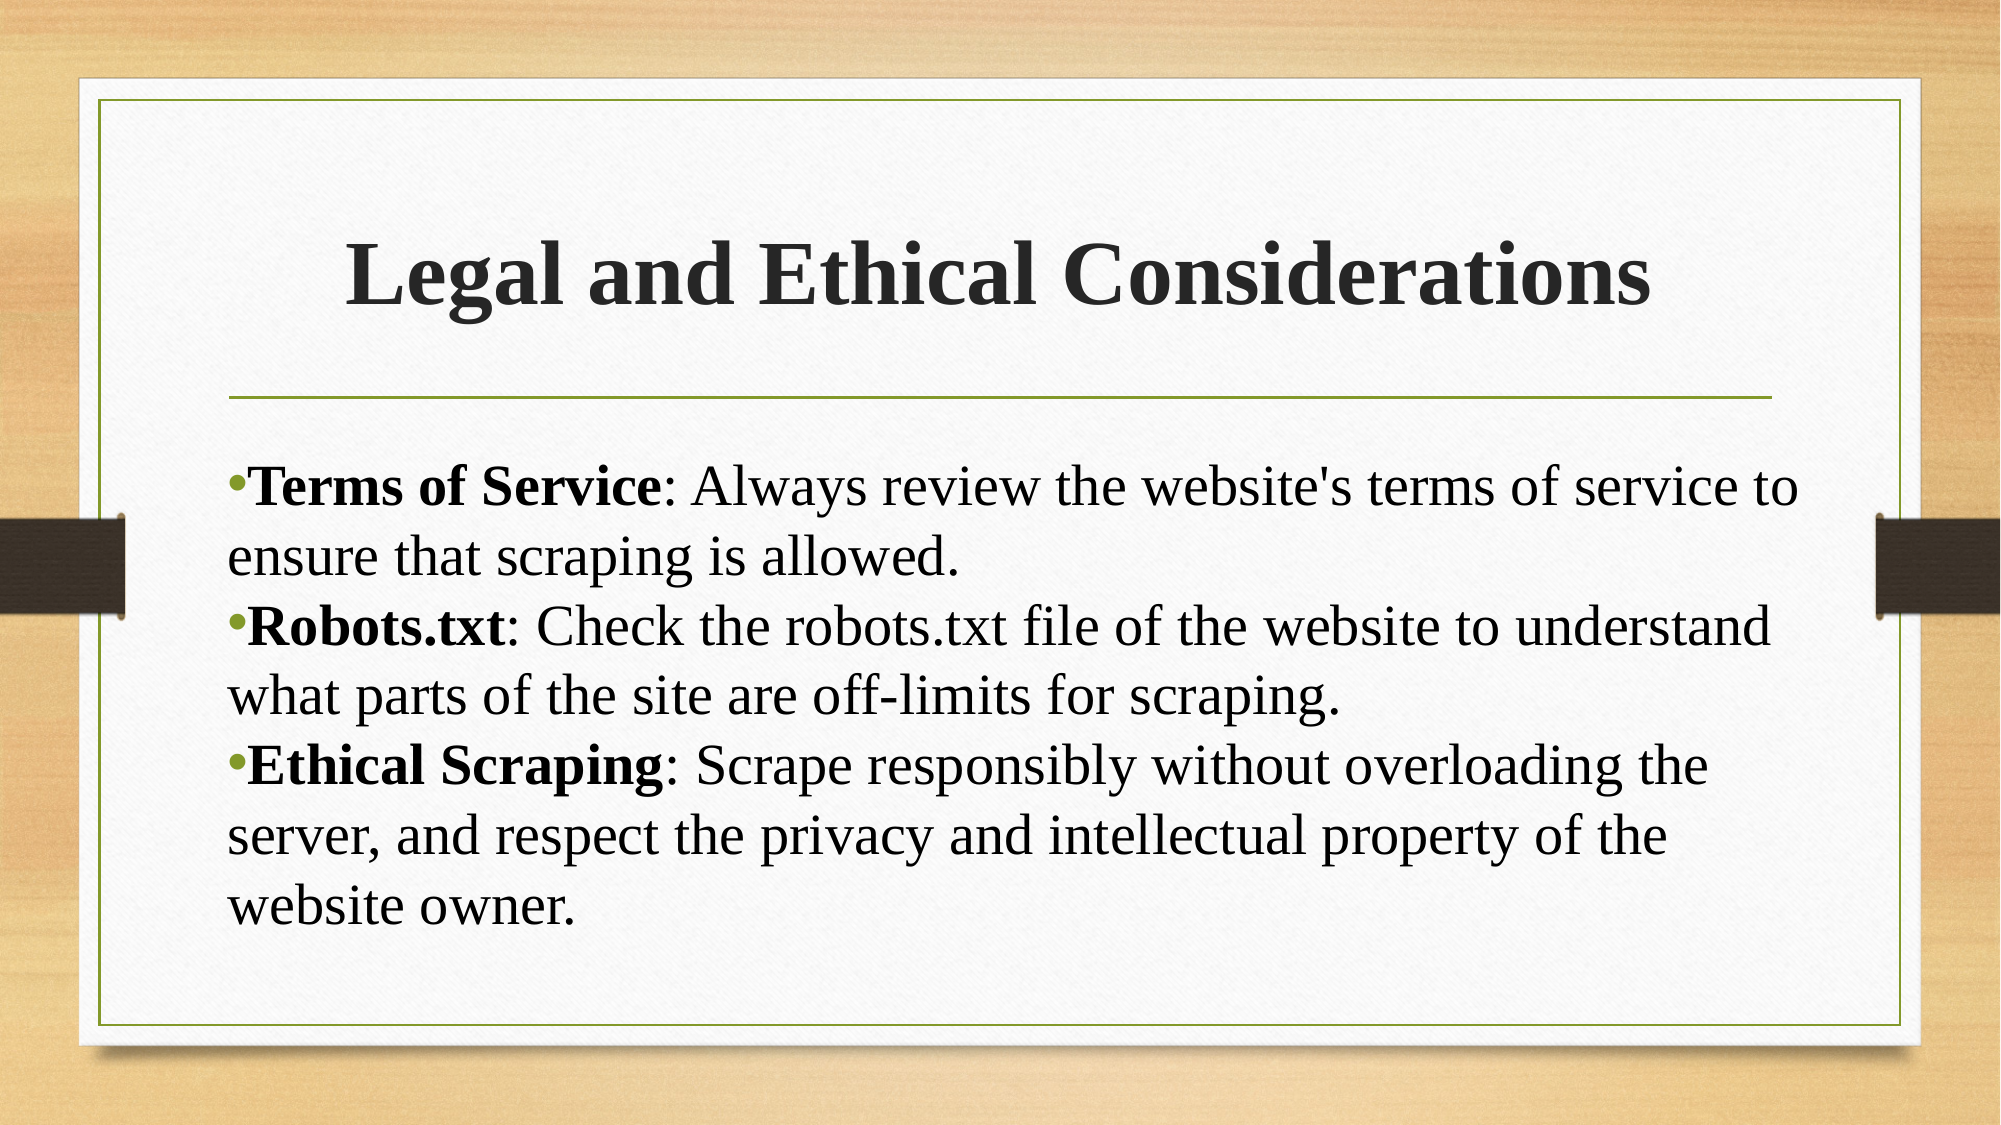

# Legal and Ethical Considerations
Terms of Service: Always review the website's terms of service to ensure that scraping is allowed.
Robots.txt: Check the robots.txt file of the website to understand what parts of the site are off-limits for scraping.
Ethical Scraping: Scrape responsibly without overloading the server, and respect the privacy and intellectual property of the website owner.